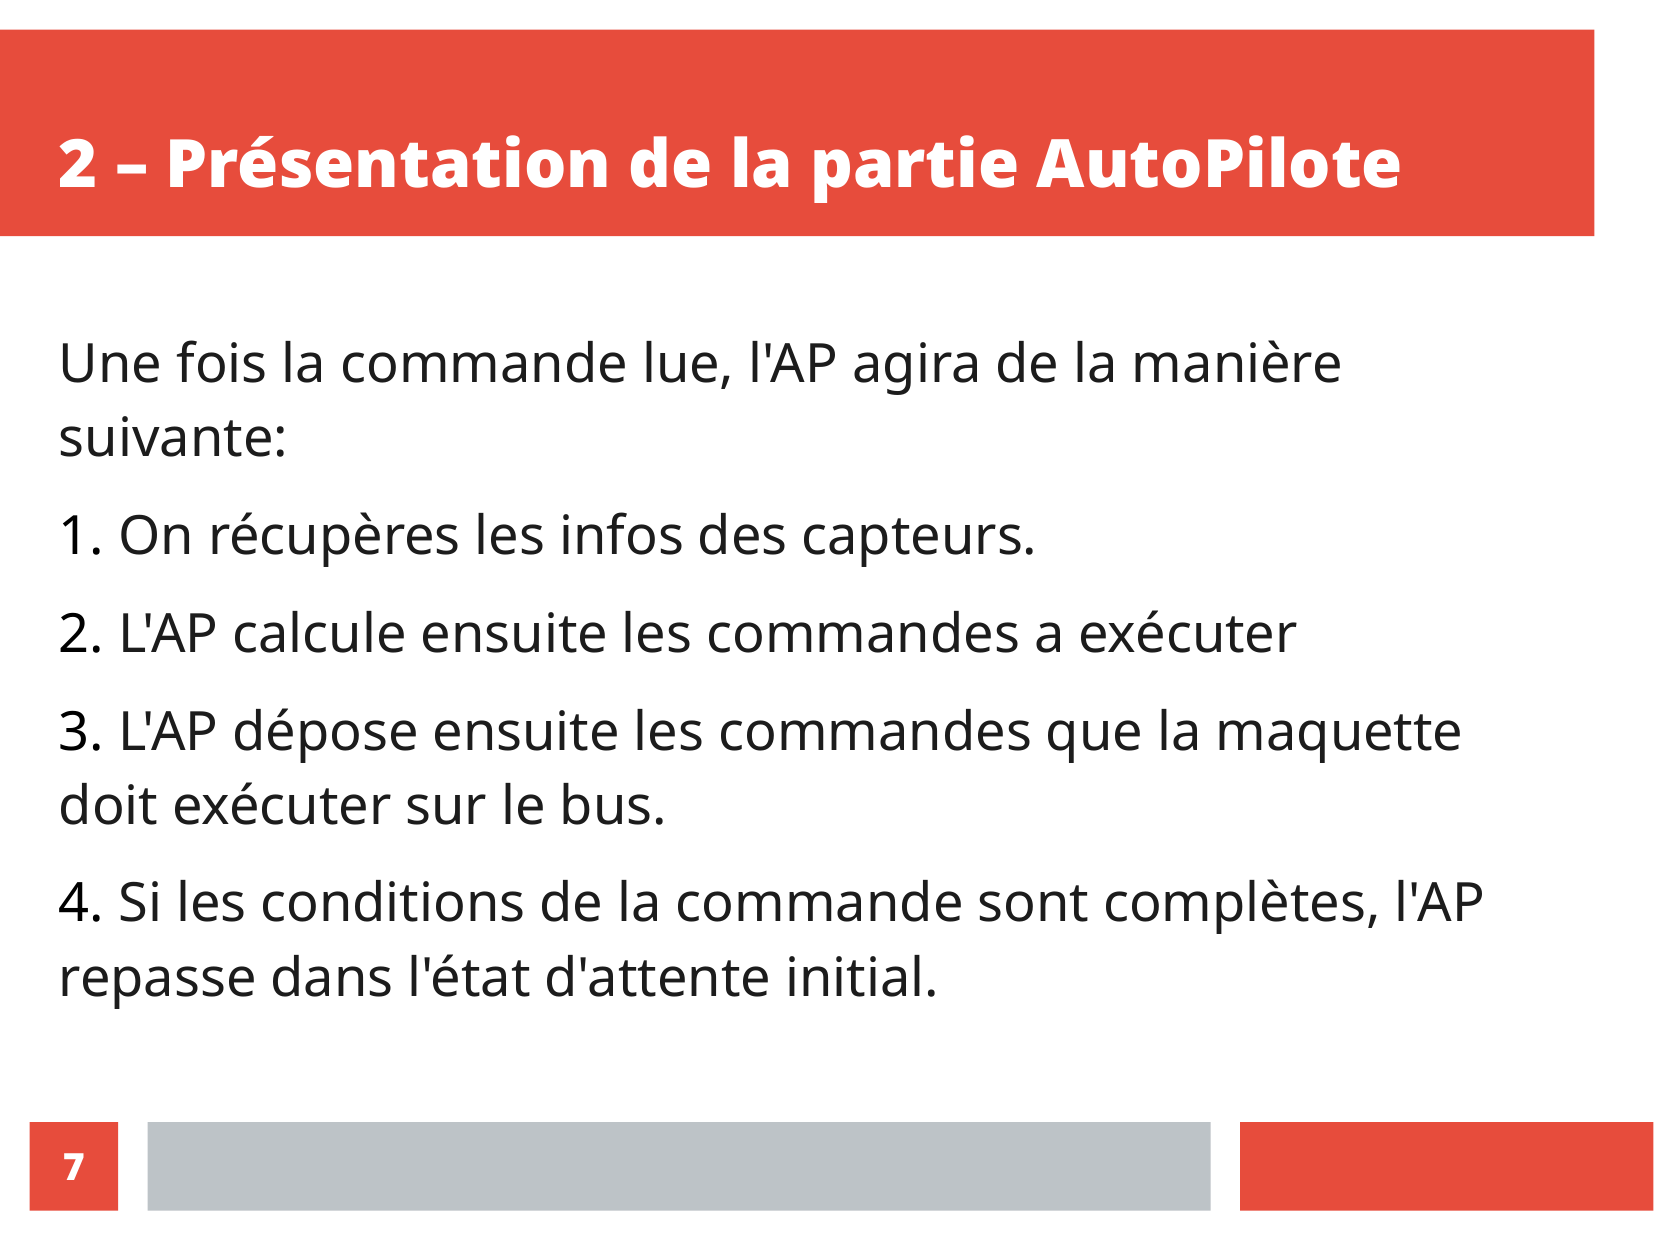

# 2 – Présentation de la partie AutoPilote
Une fois la commande lue, l'AP agira de la manière suivante:
 On récupères les infos des capteurs.
 L'AP calcule ensuite les commandes a exécuter
 L'AP dépose ensuite les commandes que la maquette doit exécuter sur le bus.
 Si les conditions de la commande sont complètes, l'AP repasse dans l'état d'attente initial.
7